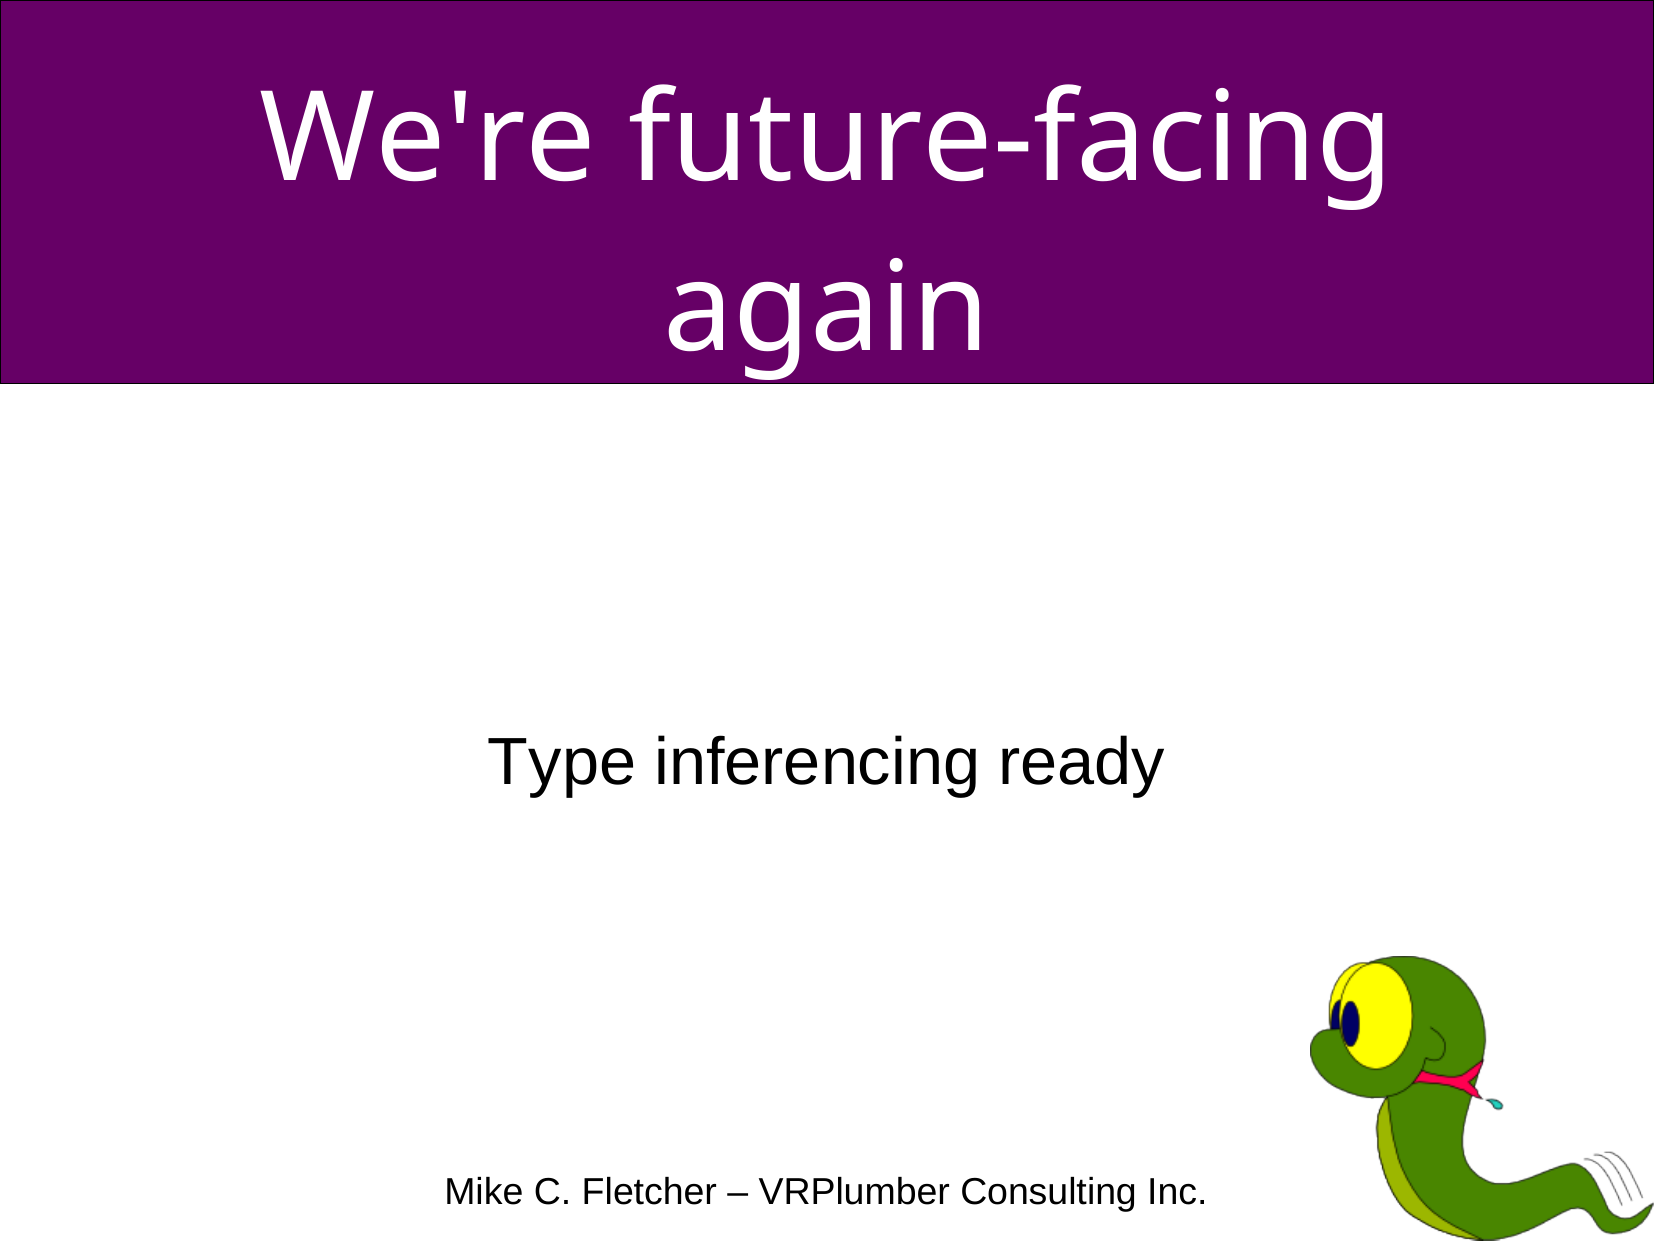

# We're future-facing again
Type inferencing ready